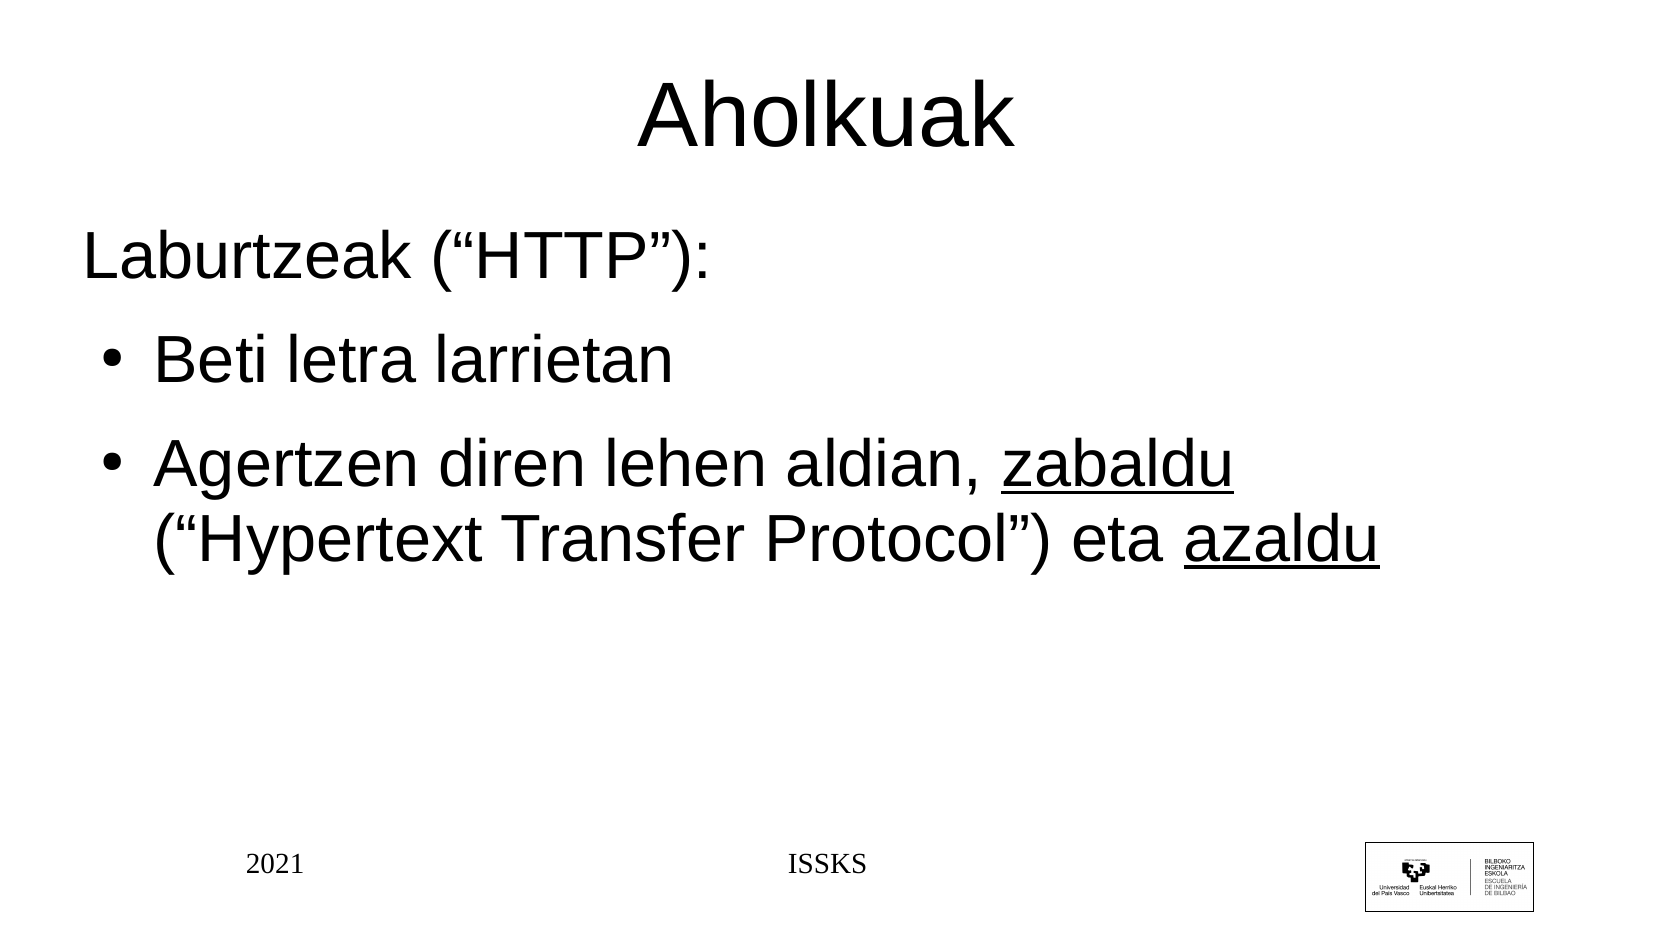

# Aholkuak
Laburtzeak (“HTTP”):
Beti letra larrietan
Agertzen diren lehen aldian, zabaldu (“Hypertext Transfer Protocol”) eta azaldu